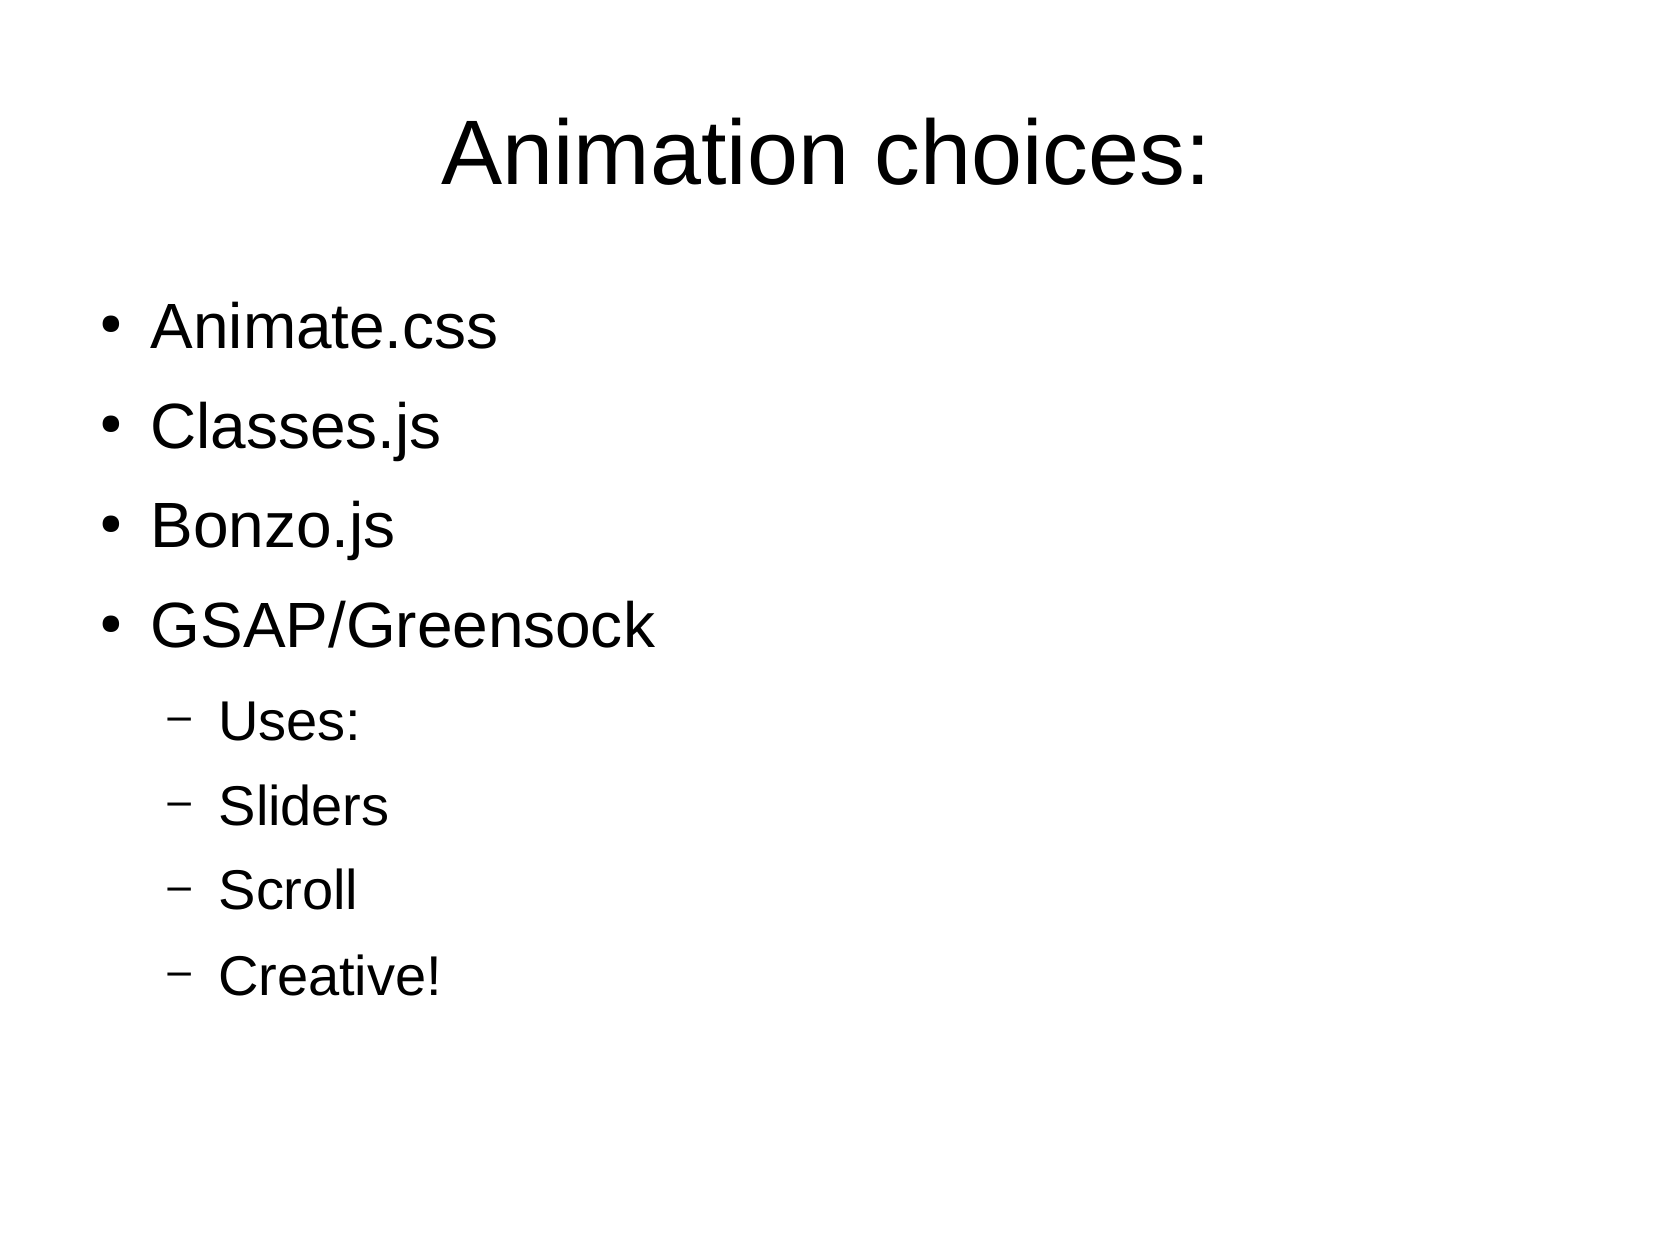

# Animation choices:
Animate.css
Classes.js
Bonzo.js
GSAP/Greensock
Uses:
Sliders
Scroll
Creative!